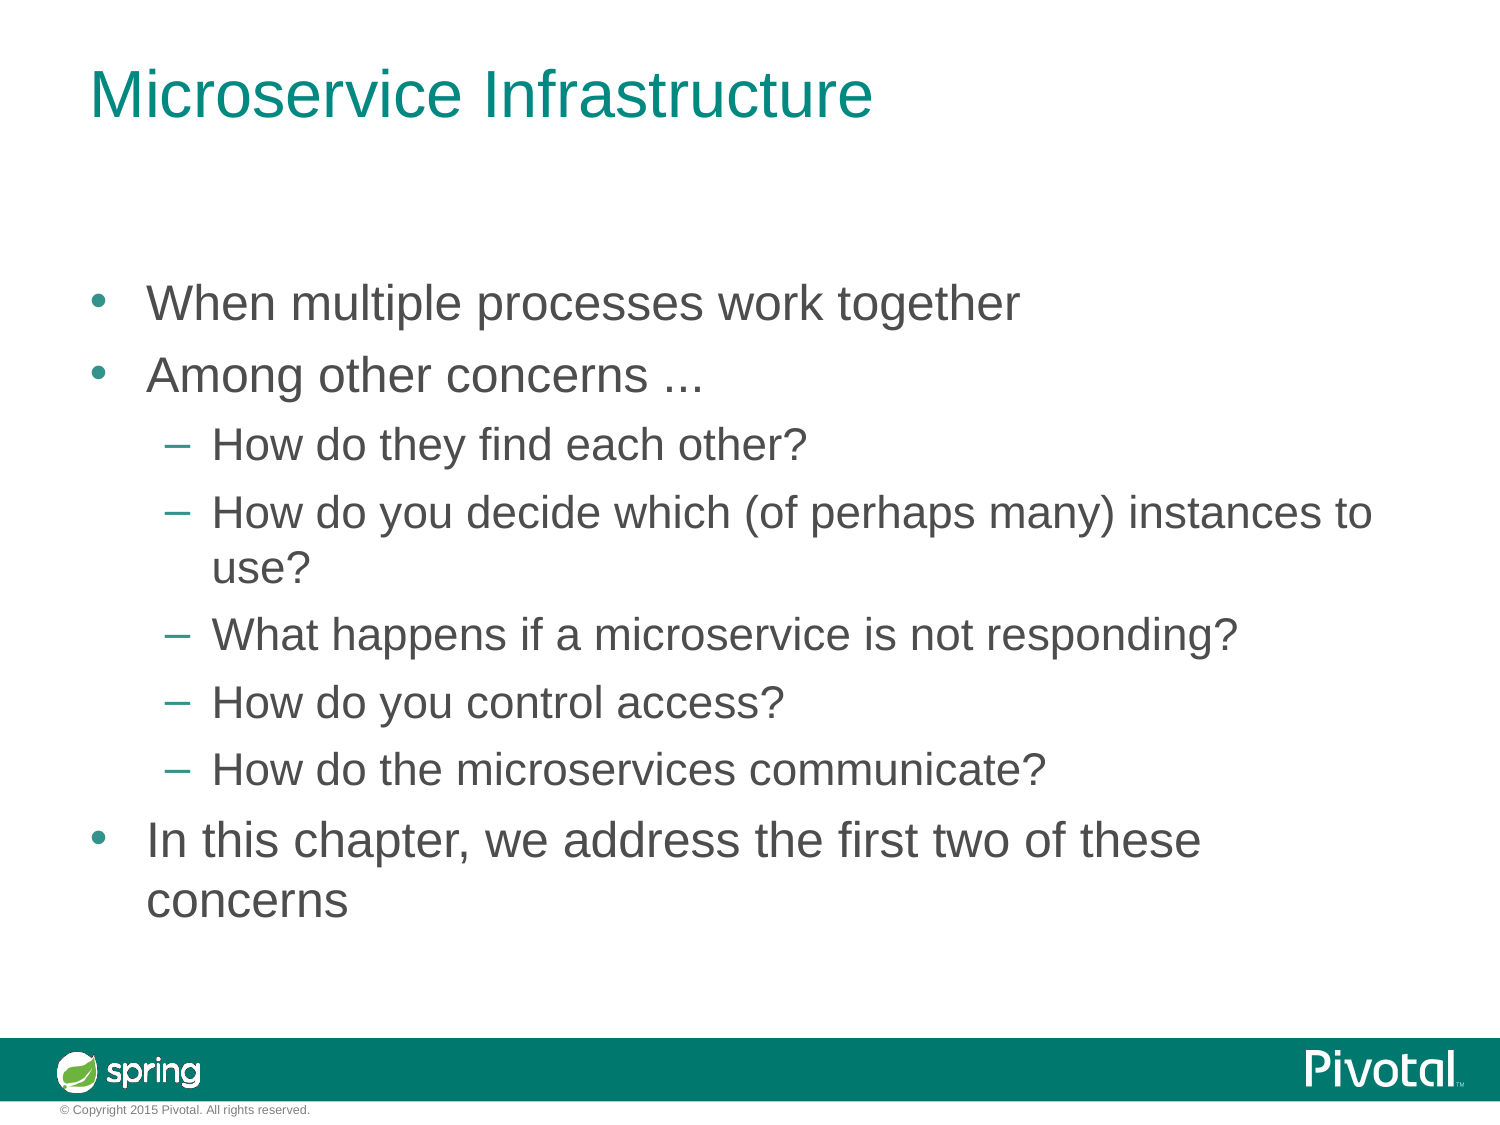

# Microservice Infrastructure
When multiple processes work together
Among other concerns ...
How do they find each other?
How do you decide which (of perhaps many) instances to use?
What happens if a microservice is not responding?
How do you control access?
How do the microservices communicate?
In this chapter, we address the first two of these concerns